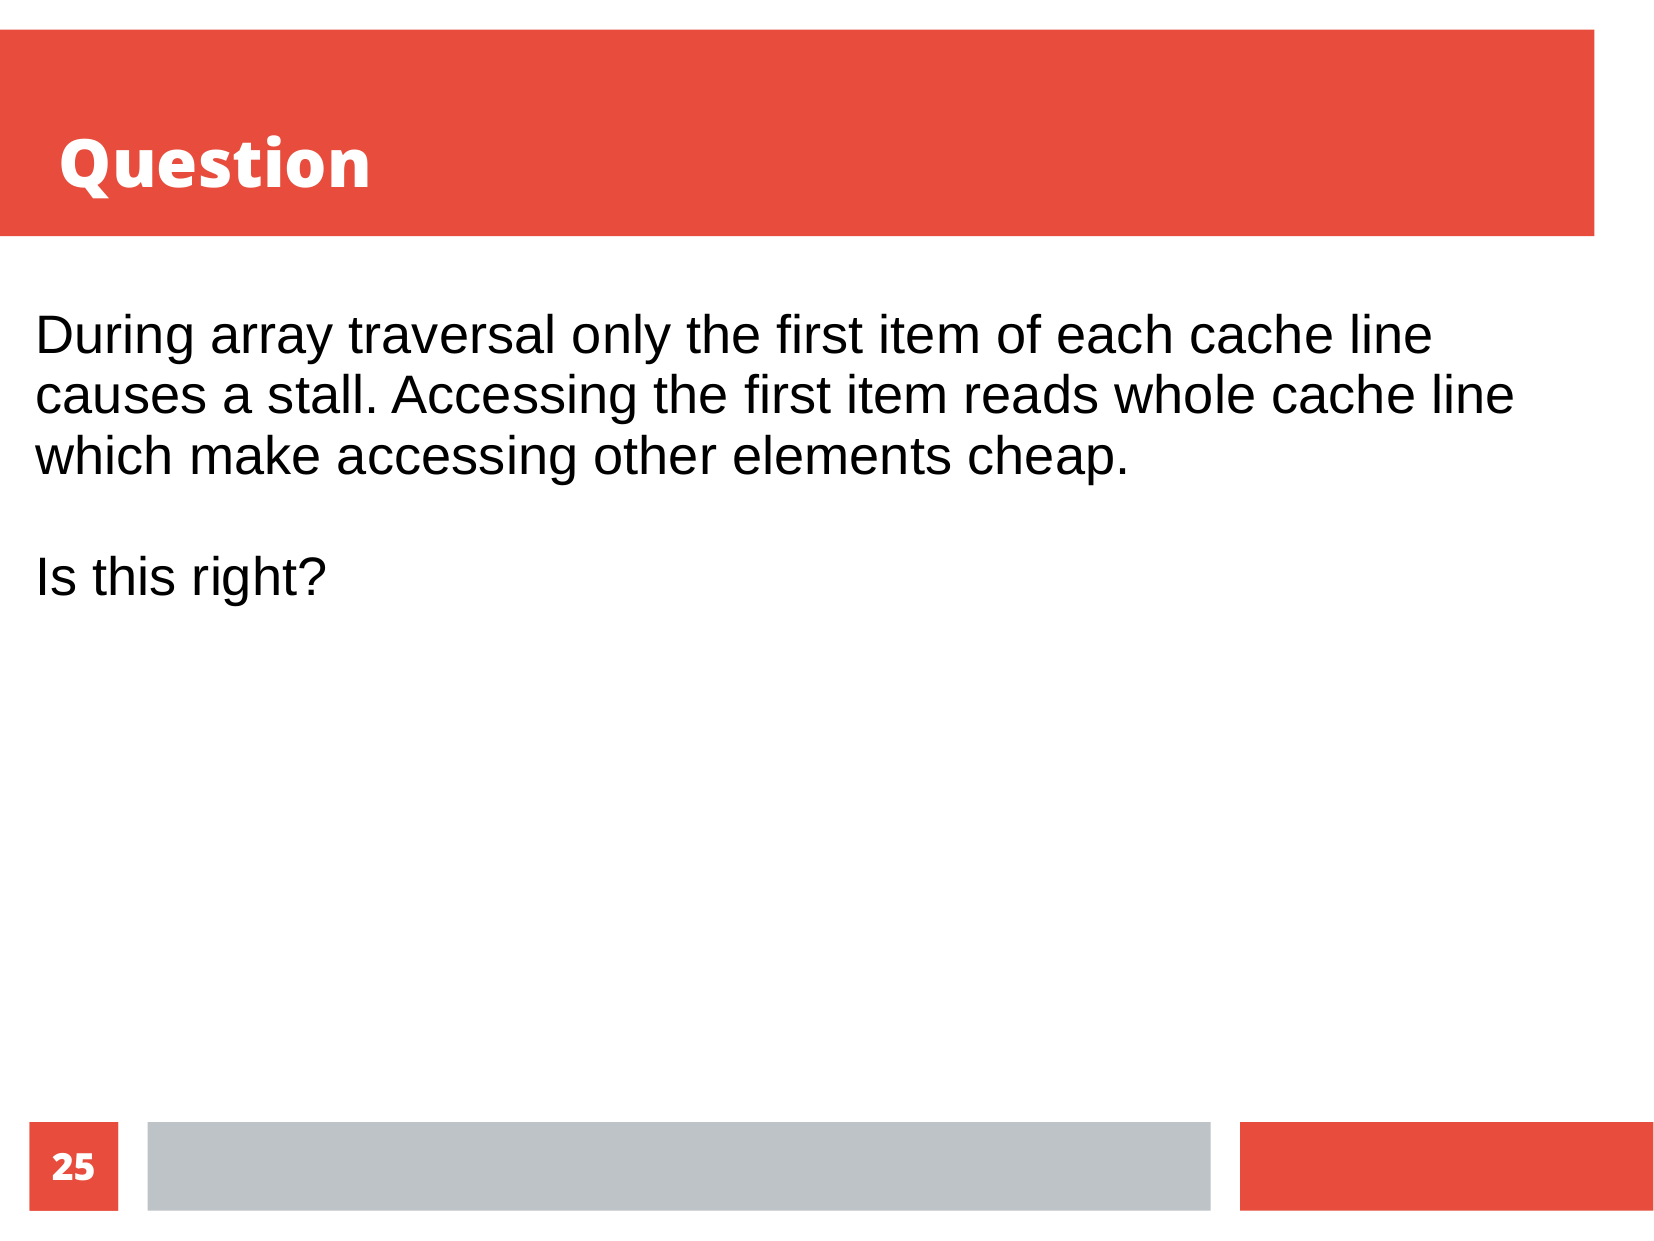

# Question
During array traversal only the first item of each cache line causes a stall. Accessing the first item reads whole cache line which make accessing other elements cheap.
Is this right?
25